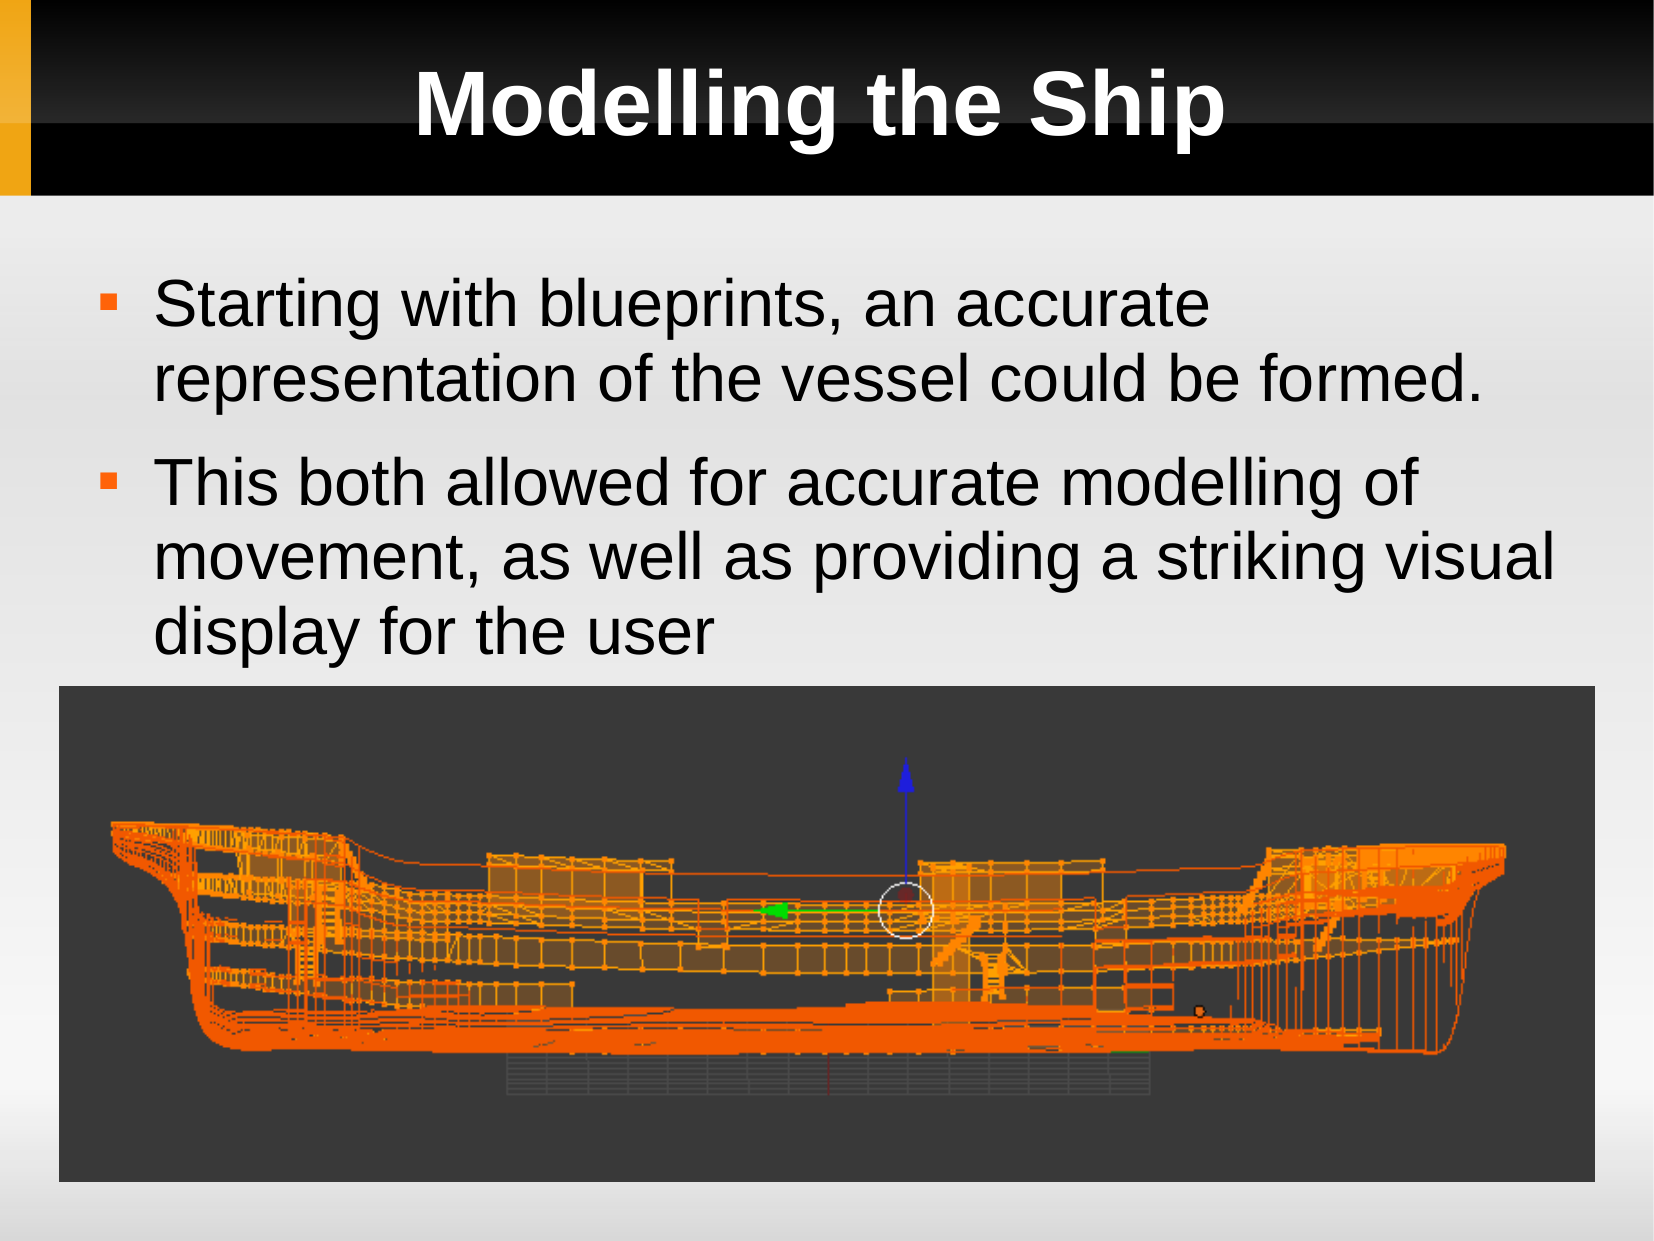

# Modelling the Ship
Starting with blueprints, an accurate representation of the vessel could be formed.
This both allowed for accurate modelling of movement, as well as providing a striking visual display for the user